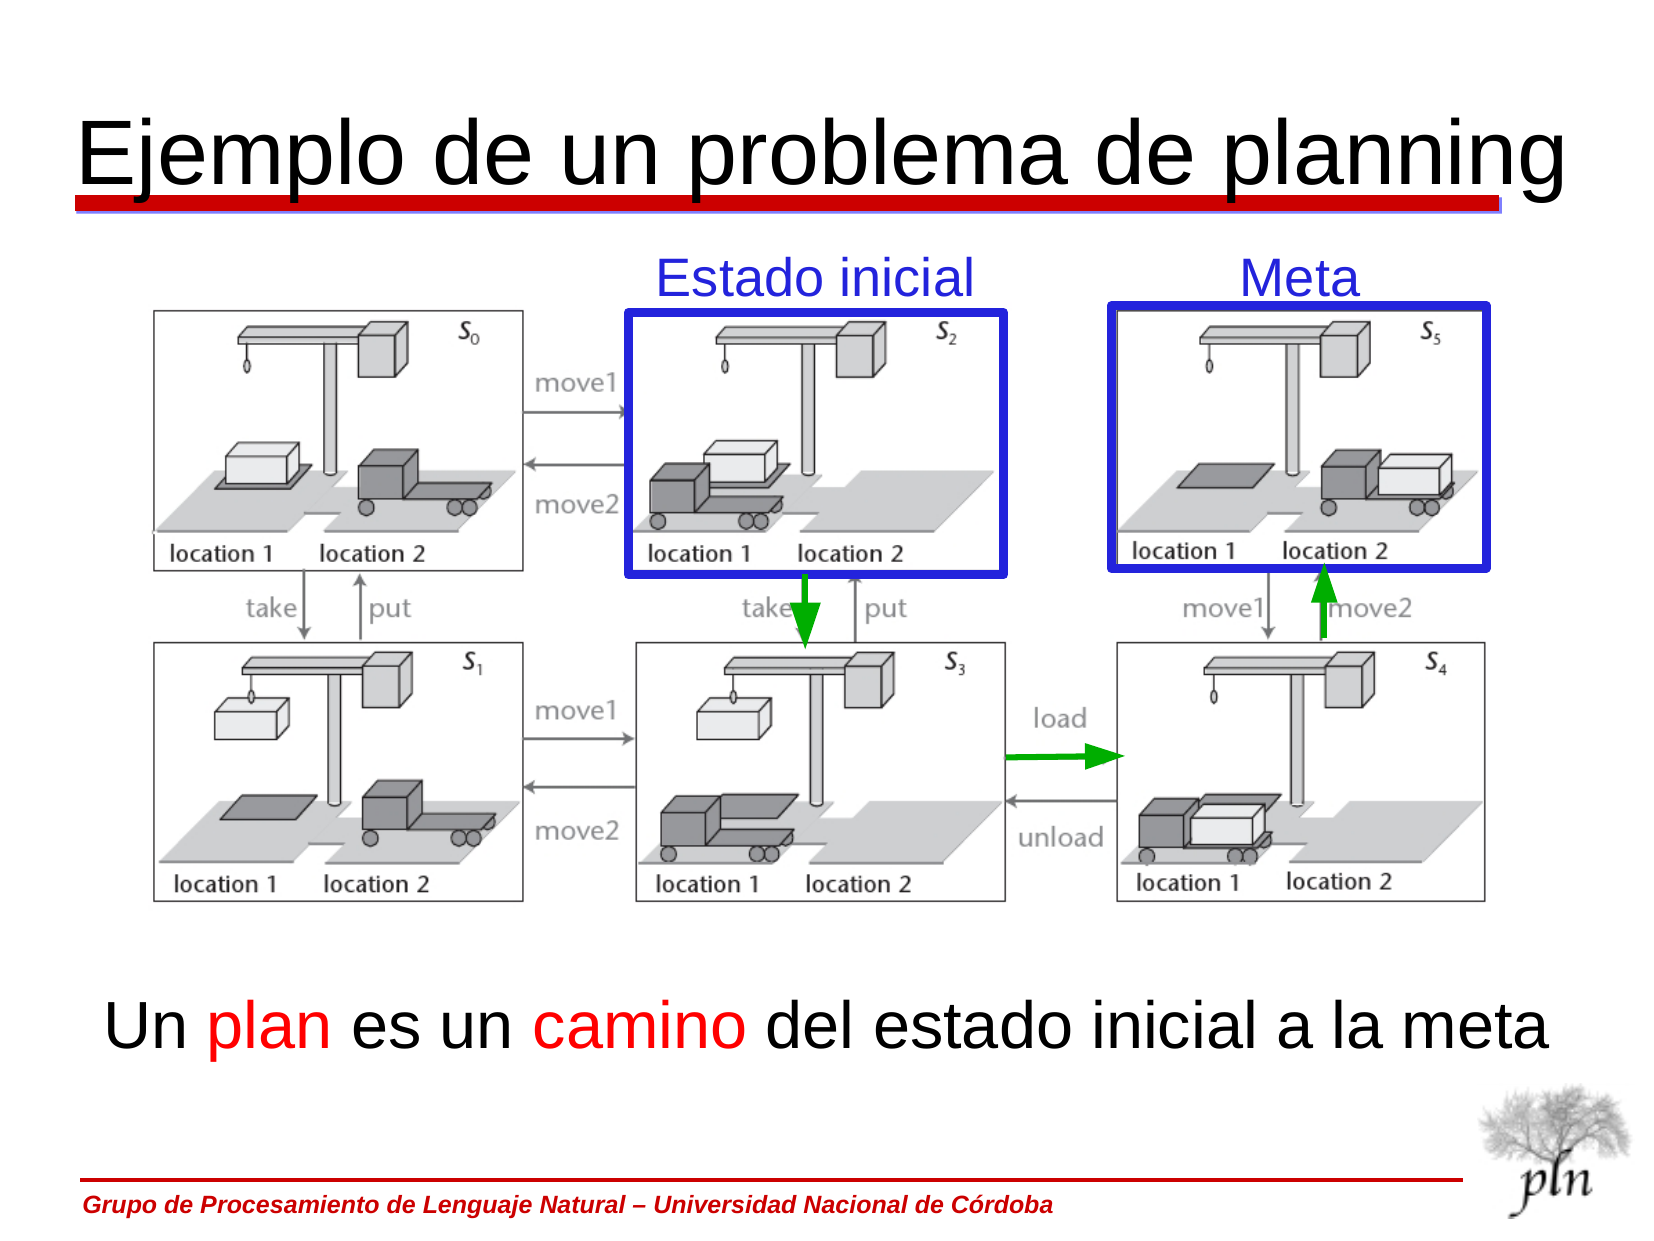

Ejemplo de un problema de planning
Estado inicial
Meta
# Un plan es un camino del estado inicial a la meta